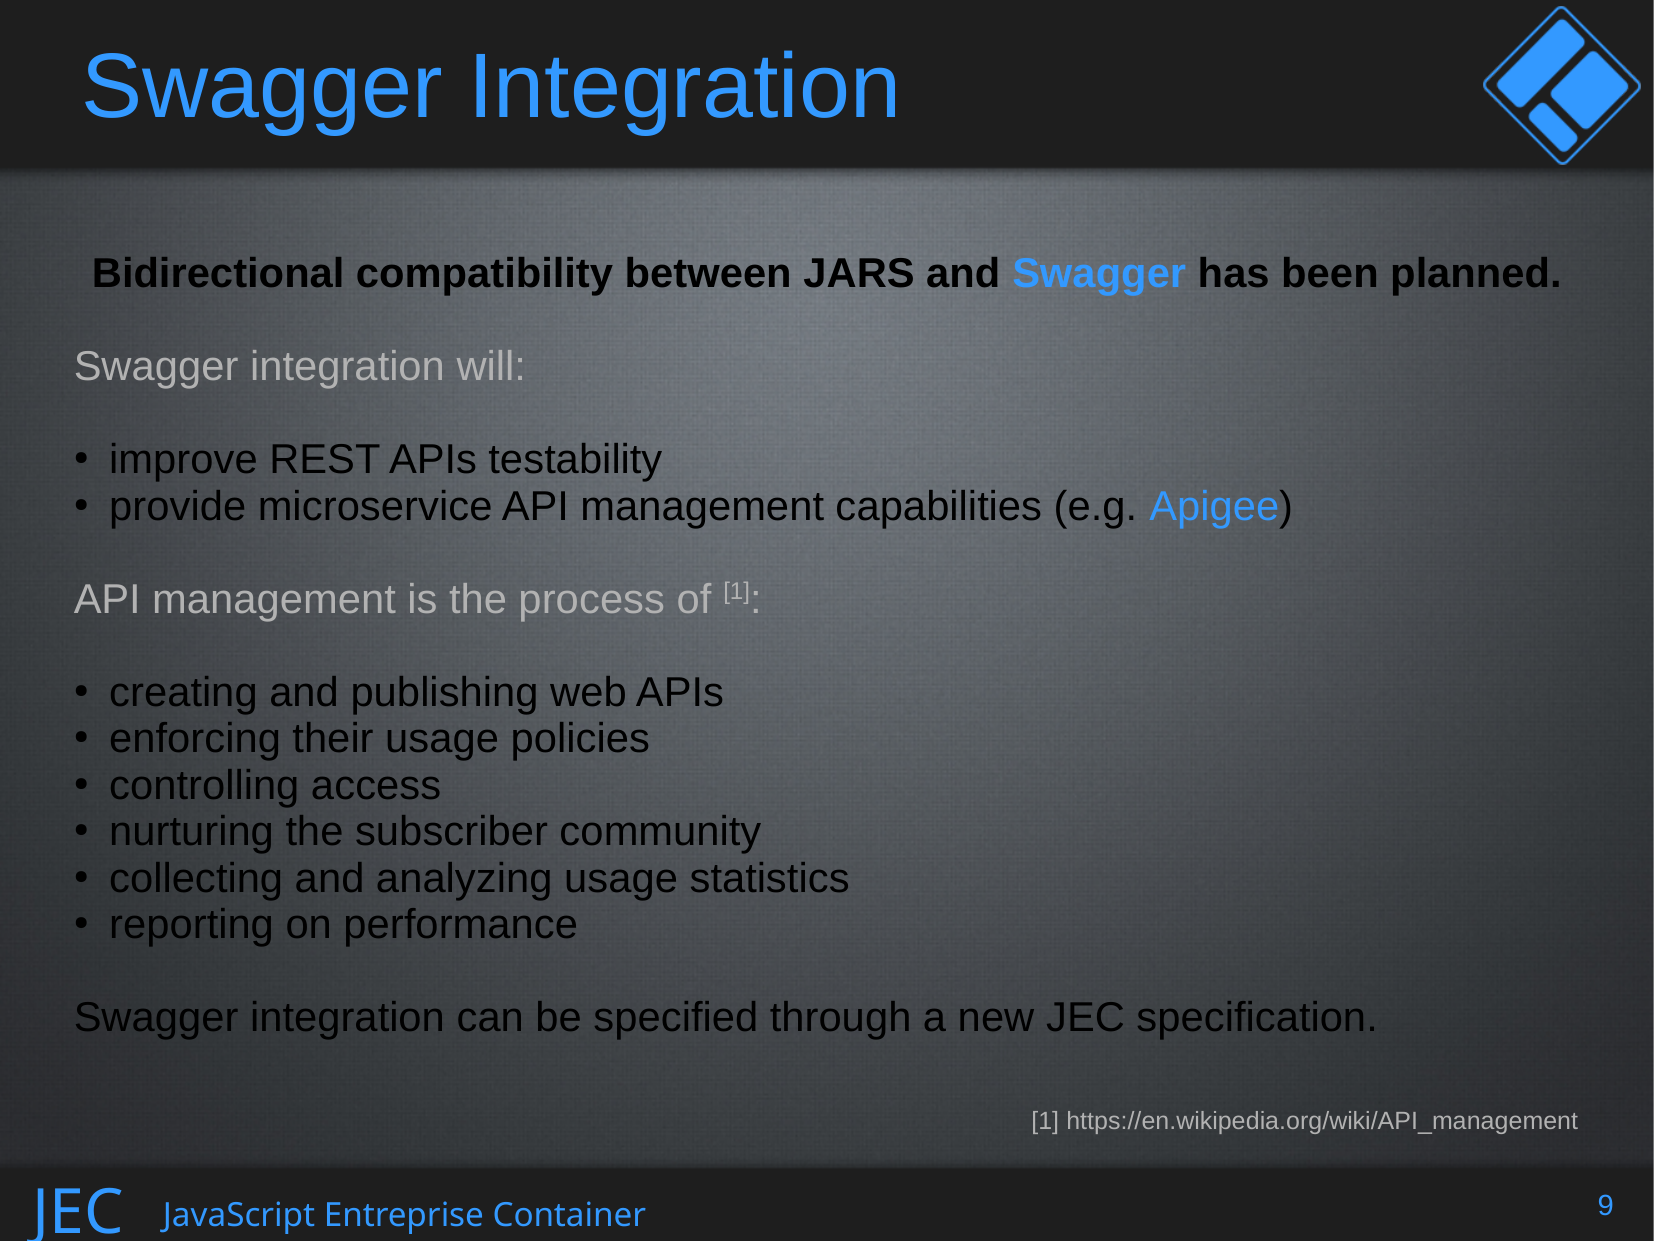

# Swagger Integration
Bidirectional compatibility between JARS and Swagger has been planned.
Swagger integration will:
improve REST APIs testability
provide microservice API management capabilities (e.g. Apigee)
API management is the process of [1]:
creating and publishing web APIs
enforcing their usage policies
controlling access
nurturing the subscriber community
collecting and analyzing usage statistics
reporting on performance
Swagger integration can be specified through a new JEC specification.
[1] https://en.wikipedia.org/wiki/API_management
JEC
9
JavaScript Entreprise Container